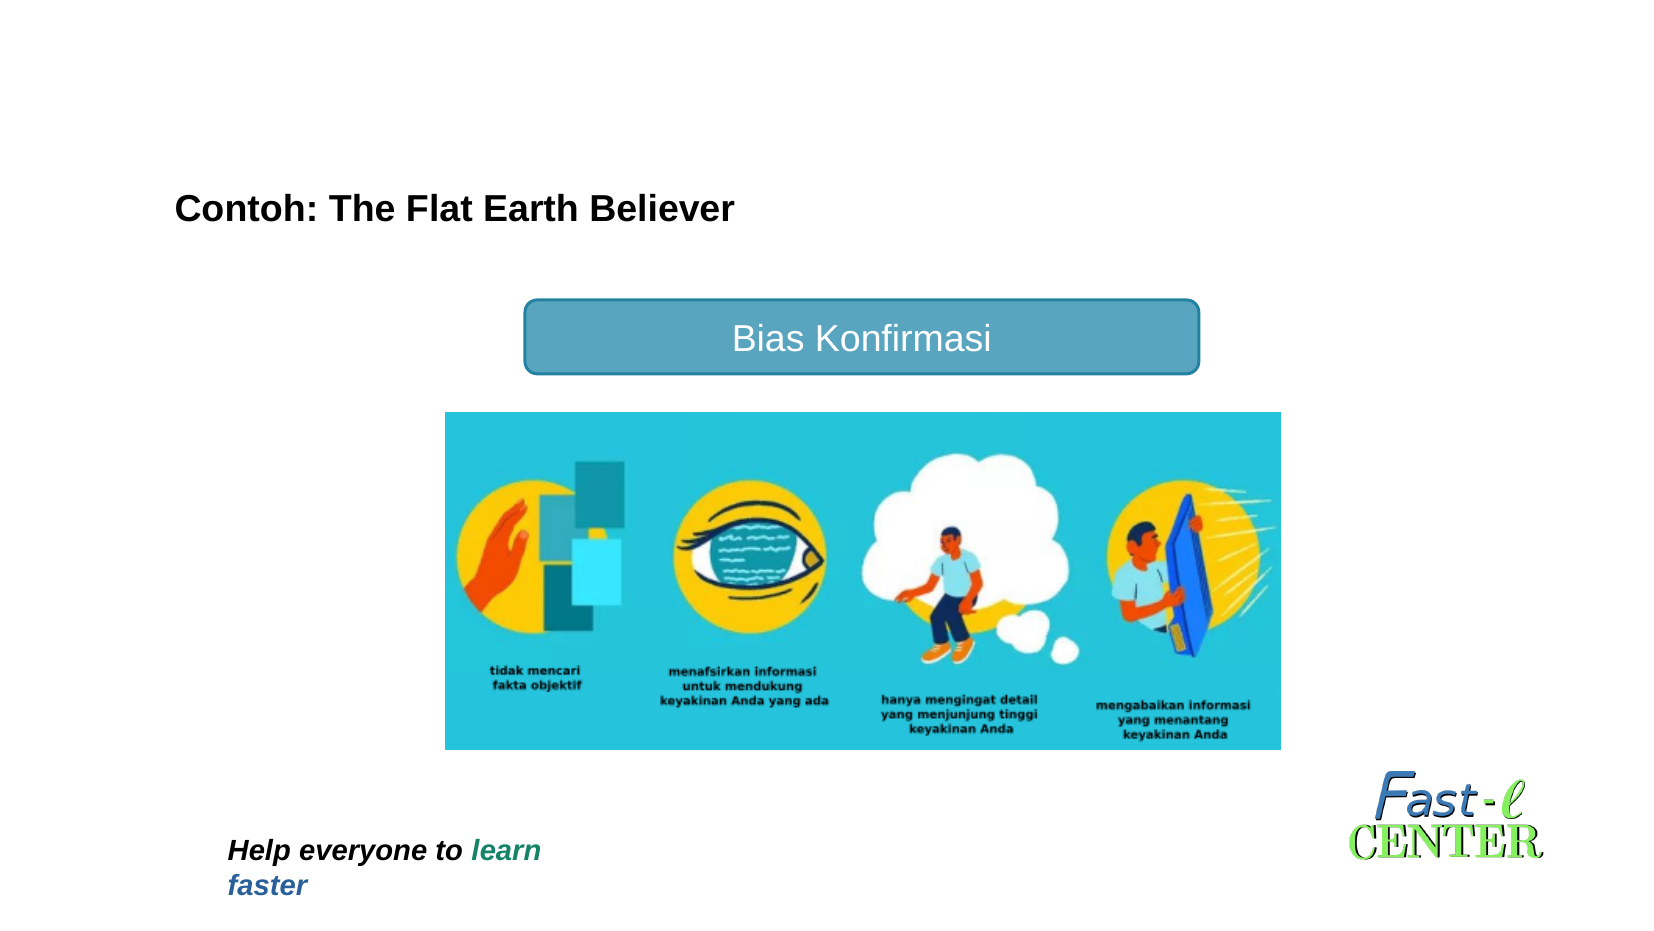

Contoh: The Flat Earth Believer
Bias Konfirmasi
Help everyone to learn faster